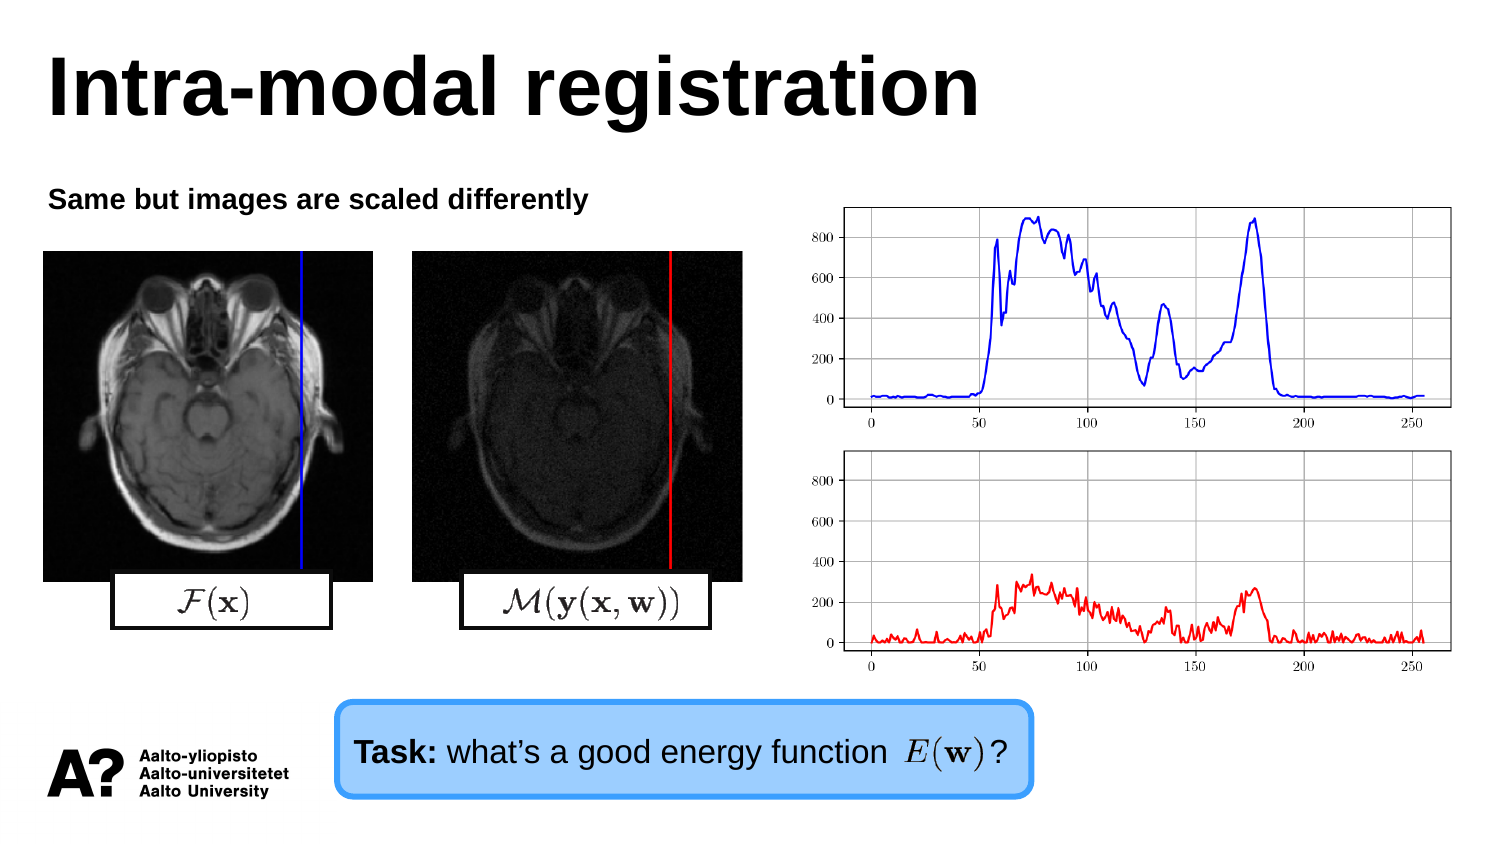

# Intra-modal registration
Same but images are scaled differently
 Task: what’s a good energy function ?